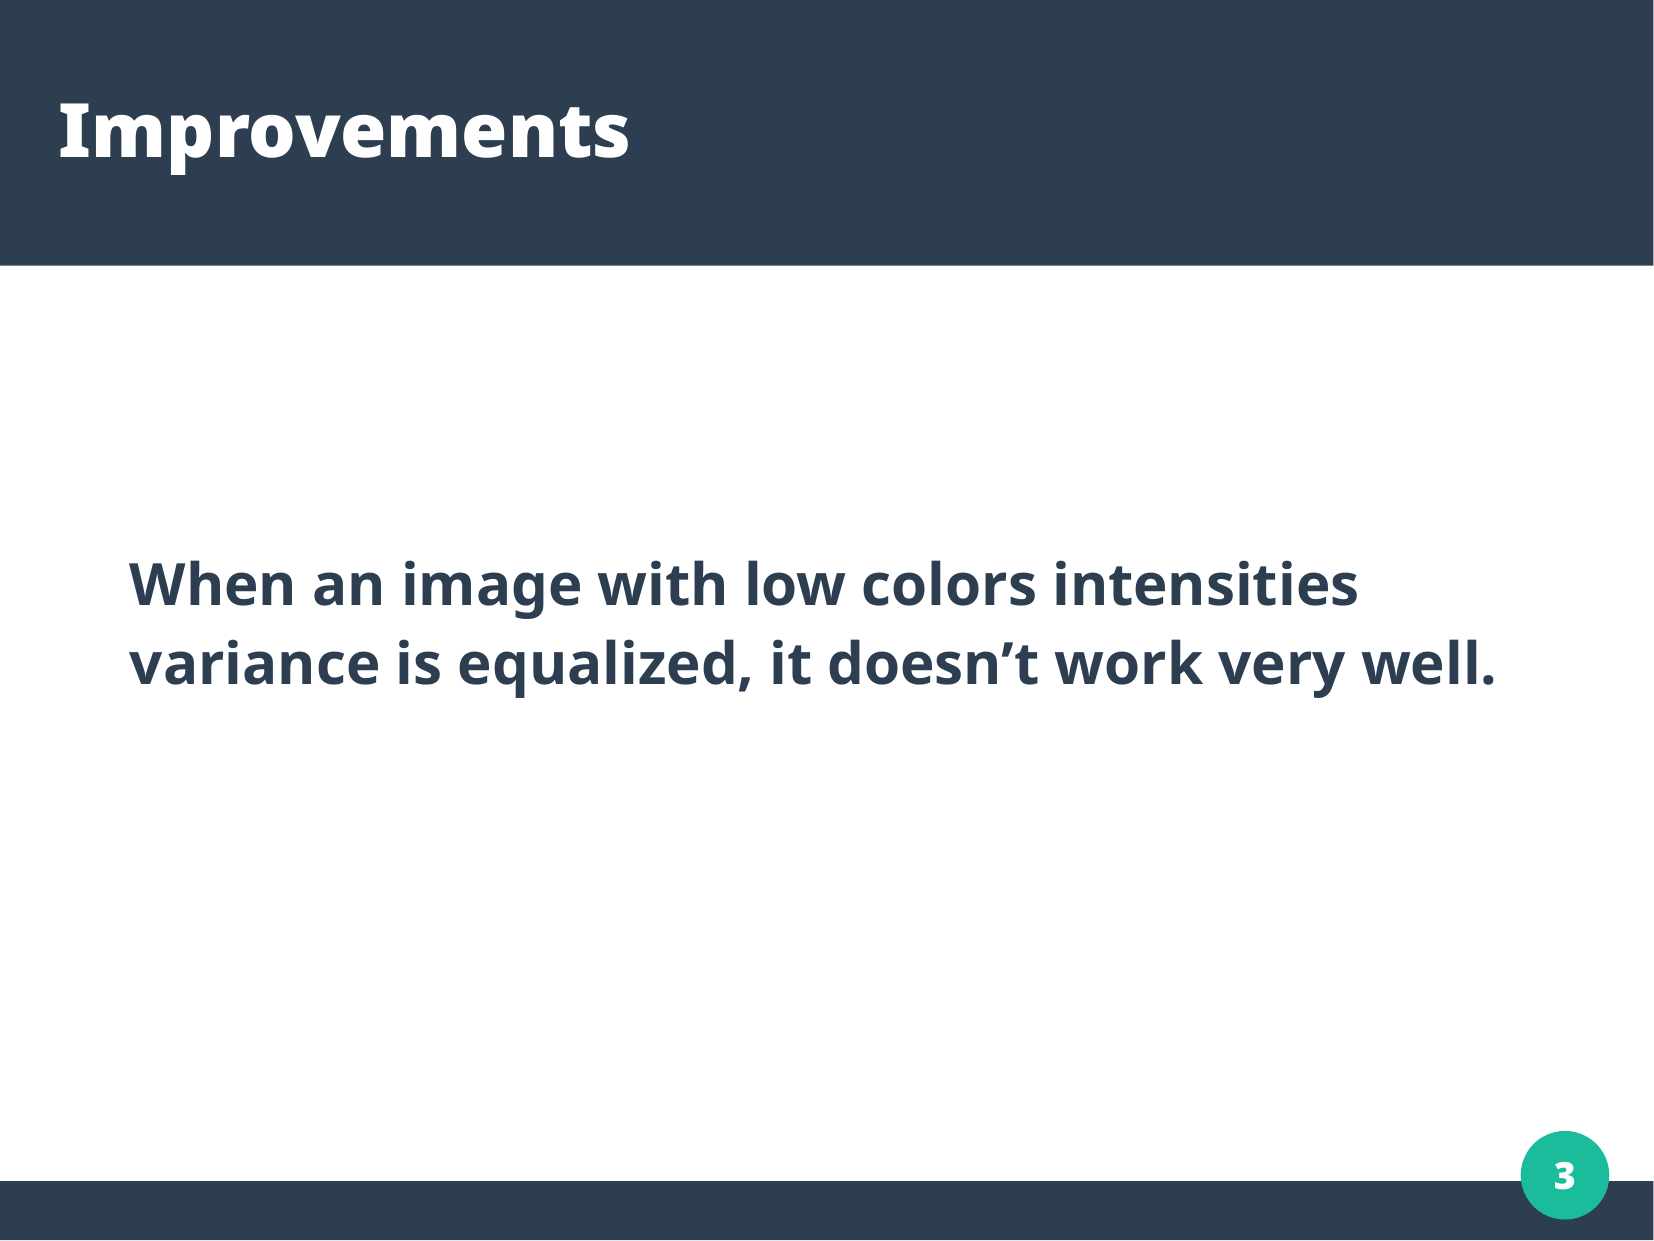

# Improvements
When an image with low colors intensities variance is equalized, it doesn’t work very well.
3